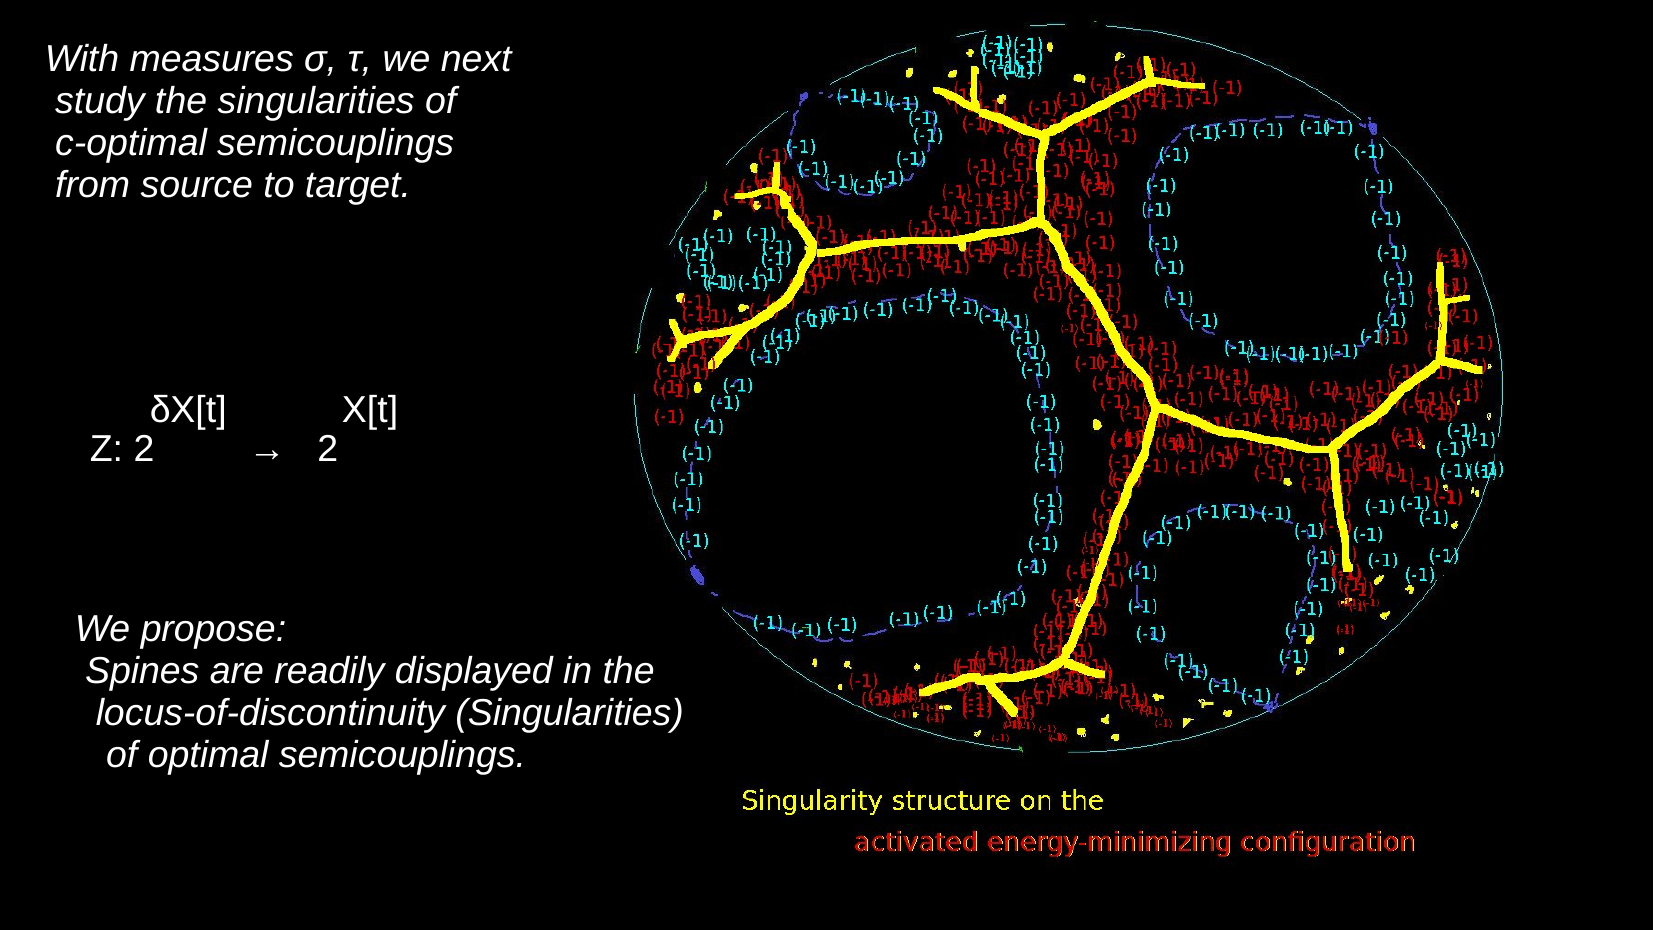

With measures σ, τ, we next
 study the singularities of
 c-optimal semicouplings
 from source to target.
δX[t] X[t]
Z: 2 → 2
We propose:
 Spines are readily displayed in the
 locus-of-discontinuity (Singularities)
 of optimal semicouplings.